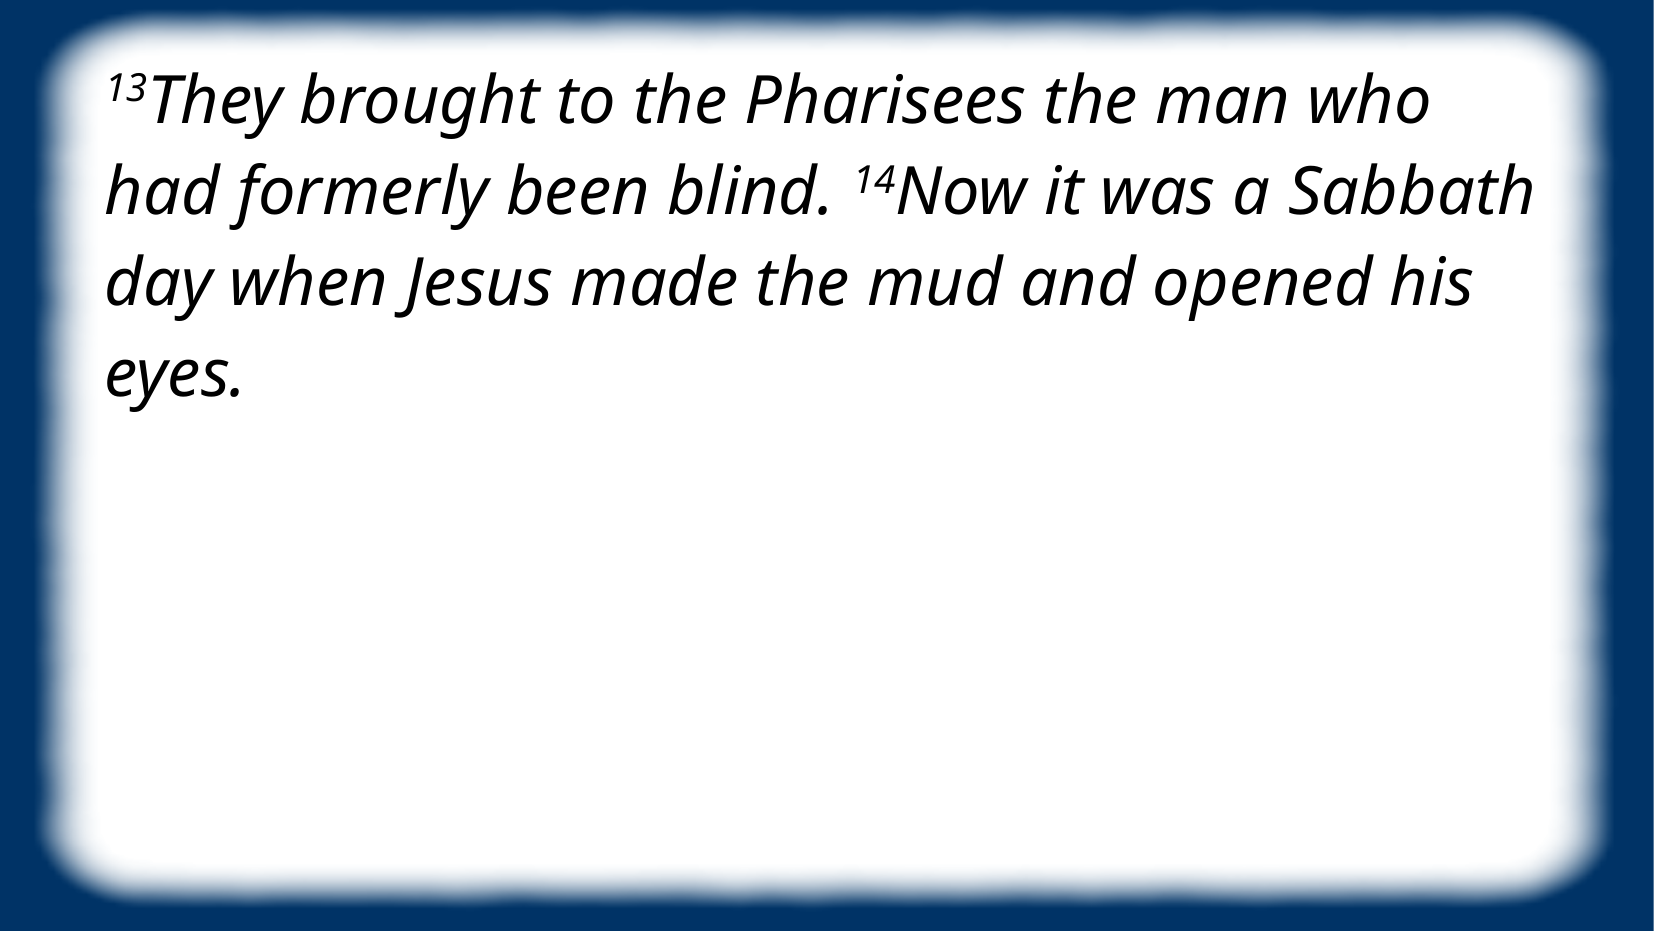

13They brought to the Pharisees the man who had formerly been blind. 14Now it was a Sabbath day when Jesus made the mud and opened his eyes.